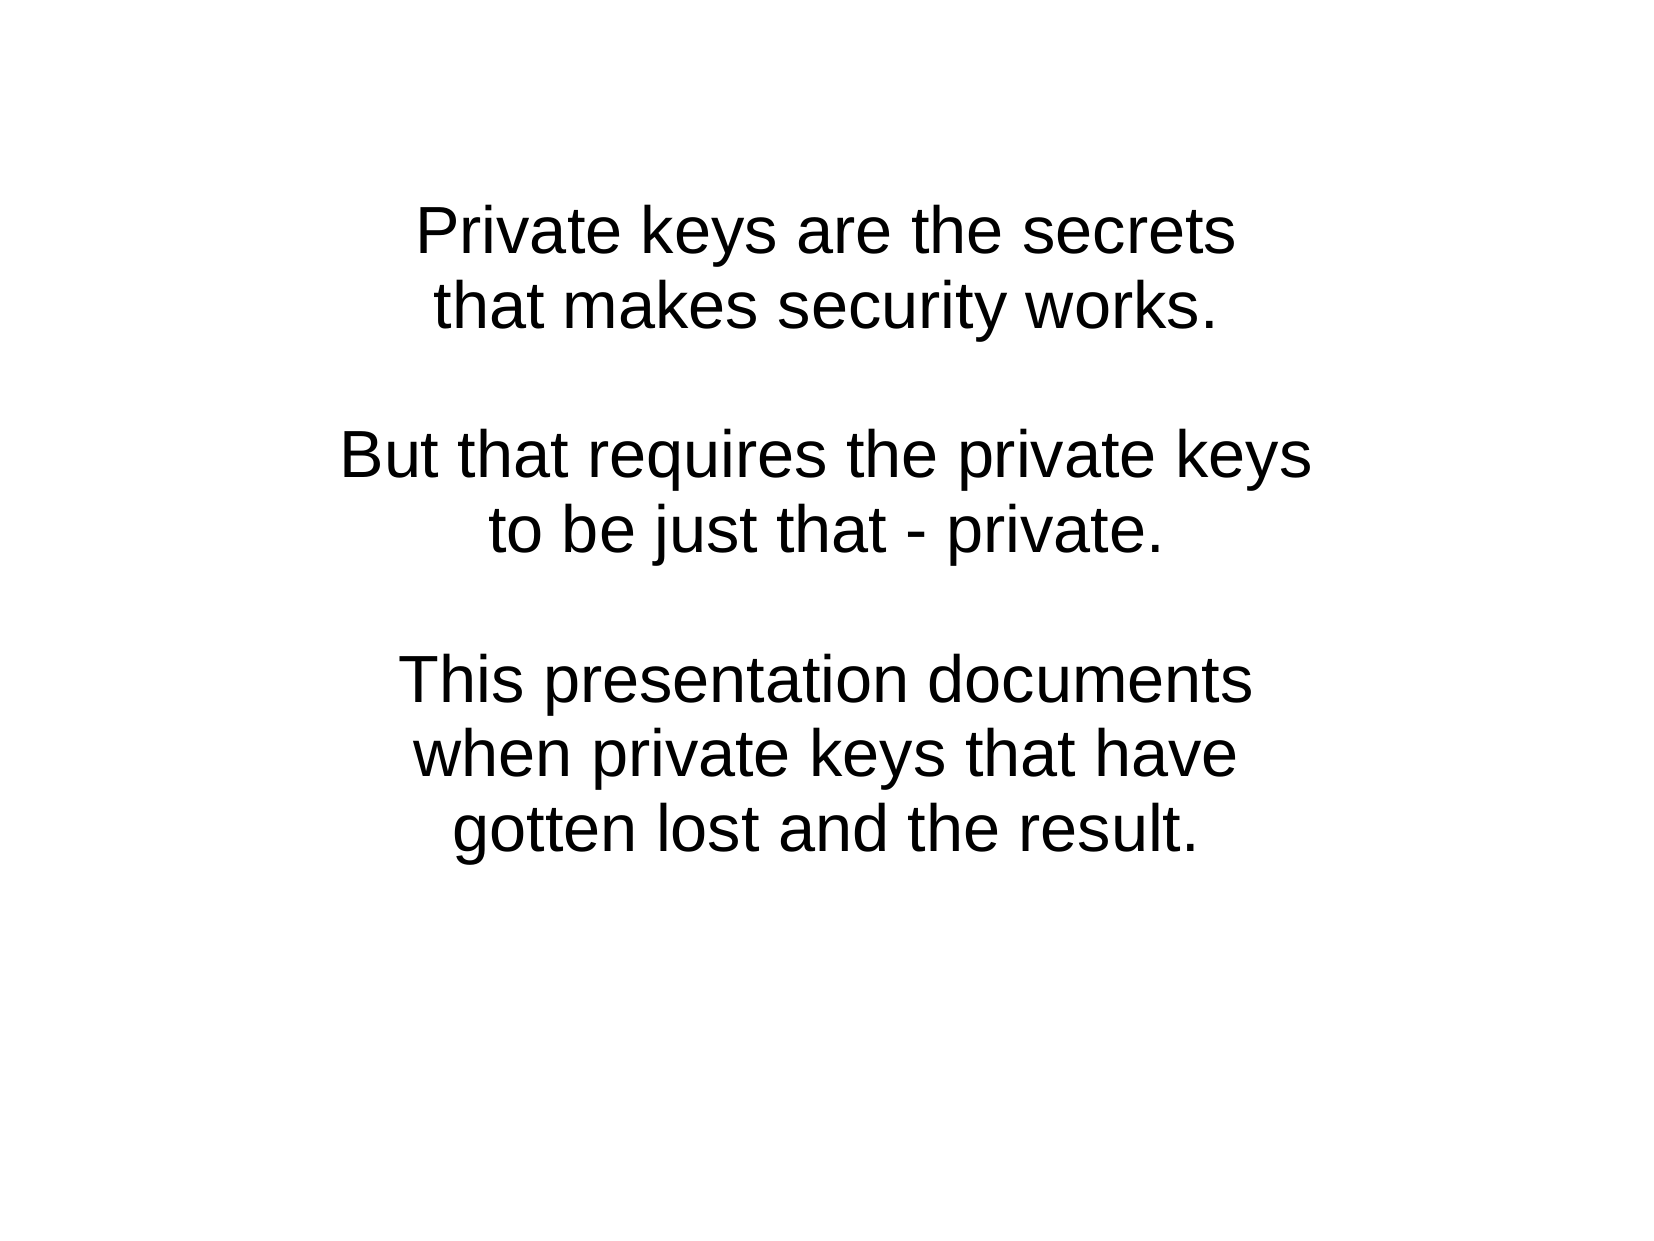

# Private keys are the secrets that makes security works. But that requires the private keys to be just that - private.
This presentation documents
when private keys that have
gotten lost and the result.